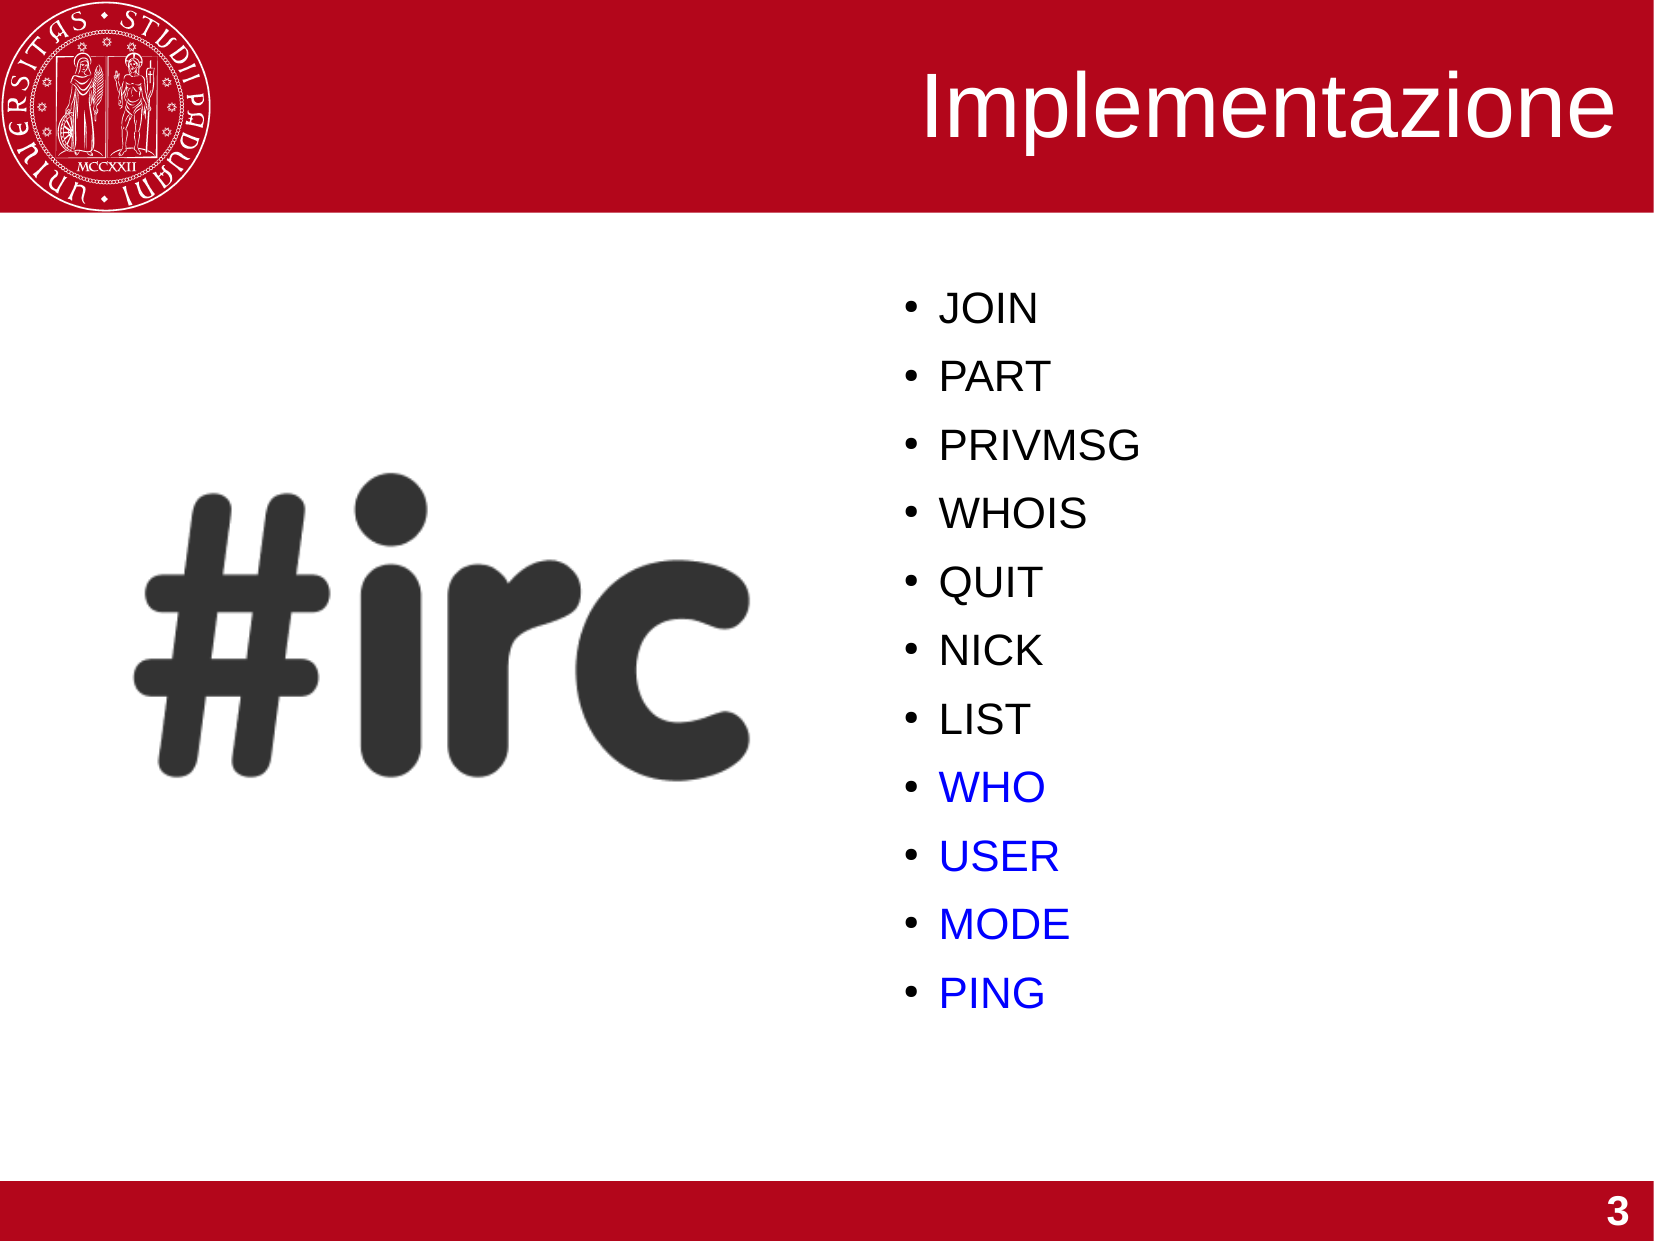

# Implementazione
JOIN
PART
PRIVMSG
WHOIS
QUIT
NICK
LIST
WHO
USER
MODE
PING
3